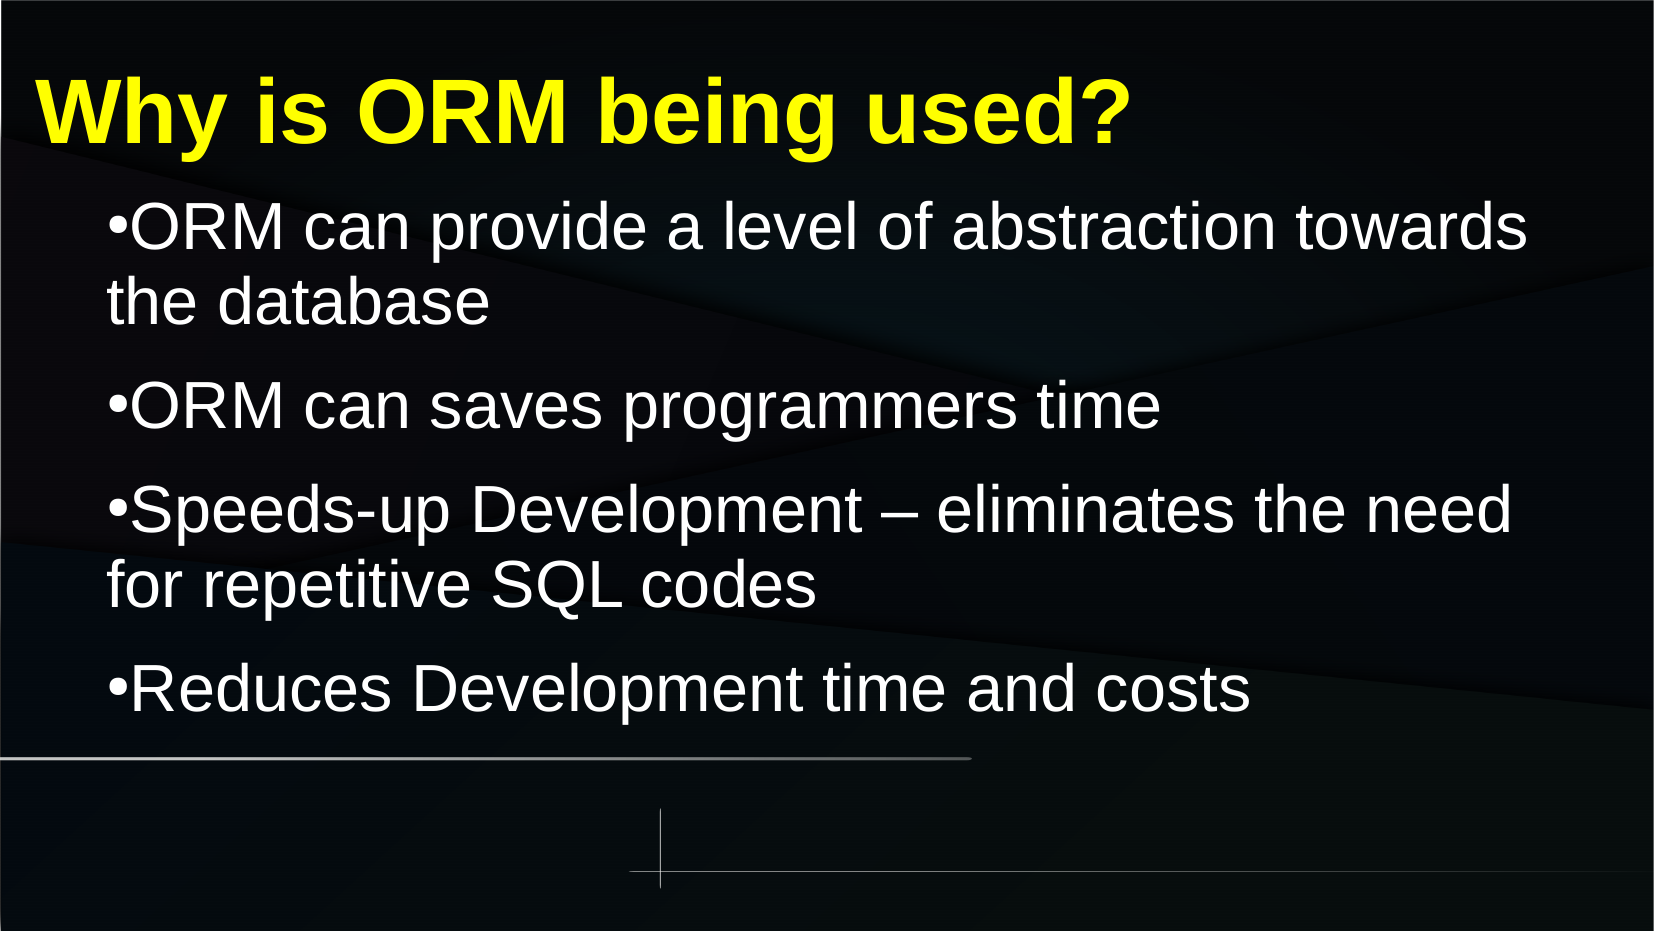

# Why is ORM being used?
ORM can provide a level of abstraction towards the database
ORM can saves programmers time
Speeds-up Development – eliminates the need for repetitive SQL codes
Reduces Development time and costs